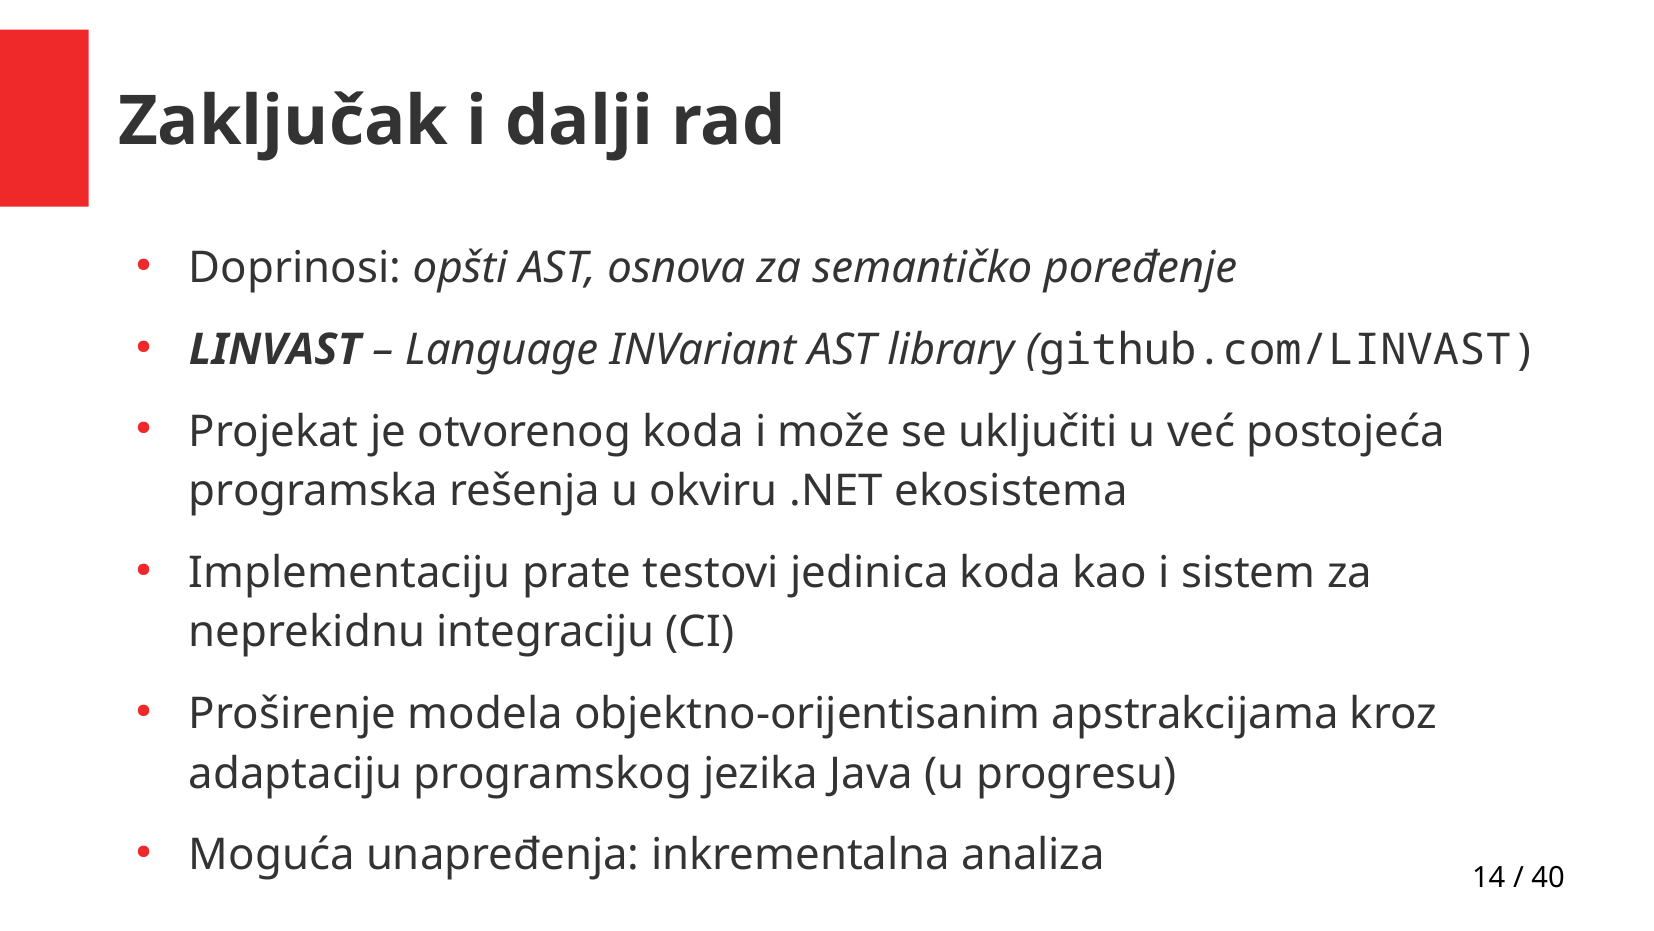

# Zaključak i dalji rad
Doprinosi: opšti AST, osnova za semantičko poređenje
LINVAST – Language INVariant AST library (github.com/LINVAST)
Projekat je otvorenog koda i može se uključiti u već postojeća programska rešenja u okviru .NET ekosistema
Implementaciju prate testovi jedinica koda kao i sistem za neprekidnu integraciju (CI)
Proširenje modela objektno-orijentisanim apstrakcijama kroz adaptaciju programskog jezika Java (u progresu)
Moguća unapređenja: inkrementalna analiza
14